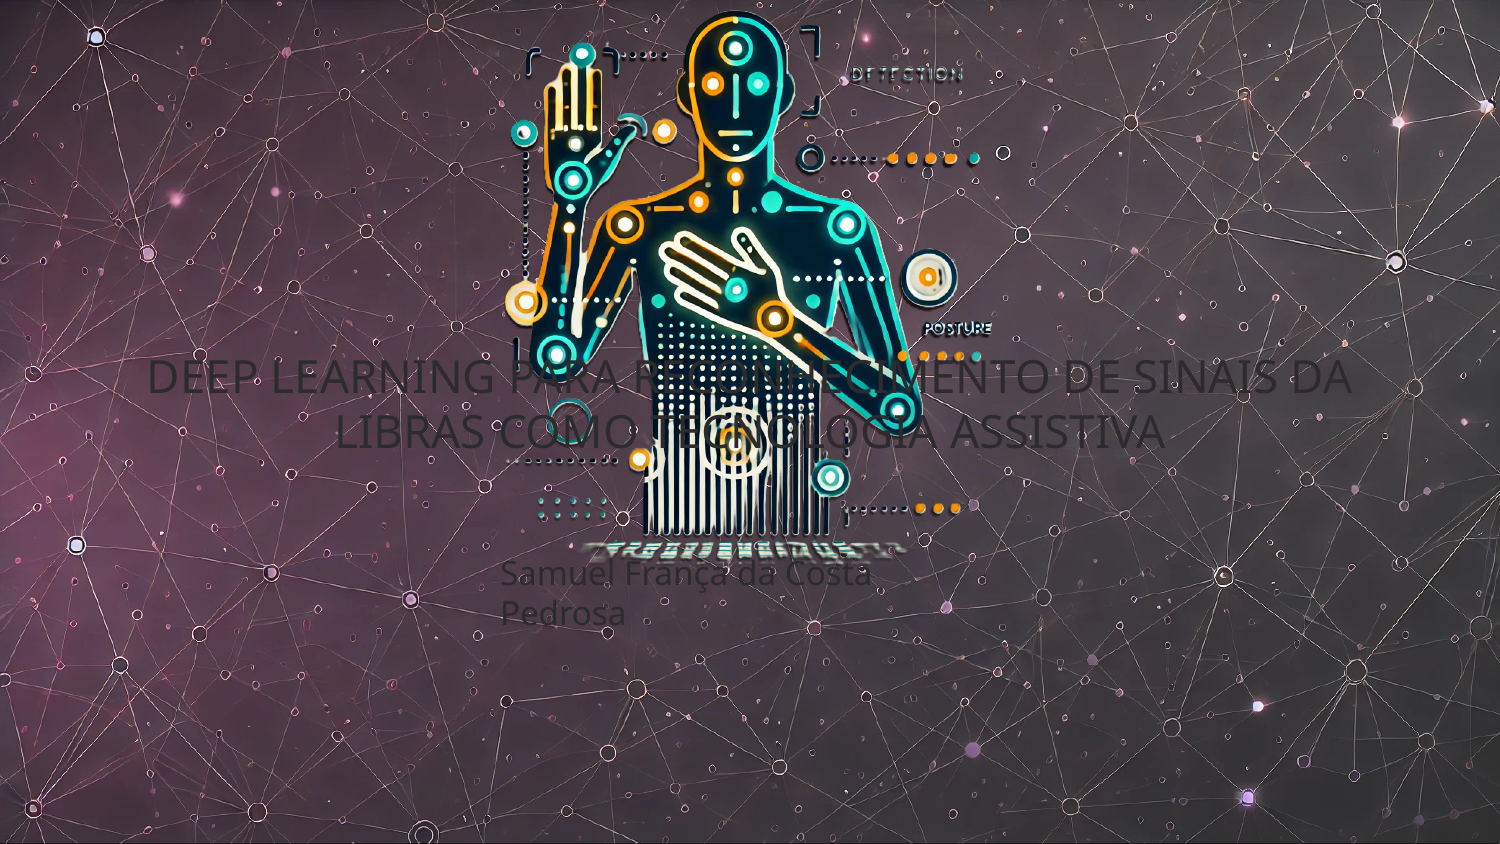

DEEP LEARNING PARA RECONHECIMENTO DE SINAIS DA LIBRAS COMO TECNOLOGIA ASSISTIVA
DEEP LEARNING PARA RECONHECIMENTO DE SINAIS DA LIBRAS COMO TECNOLOGIA ASSISTIVA
Samuel França da Costa Pedrosa